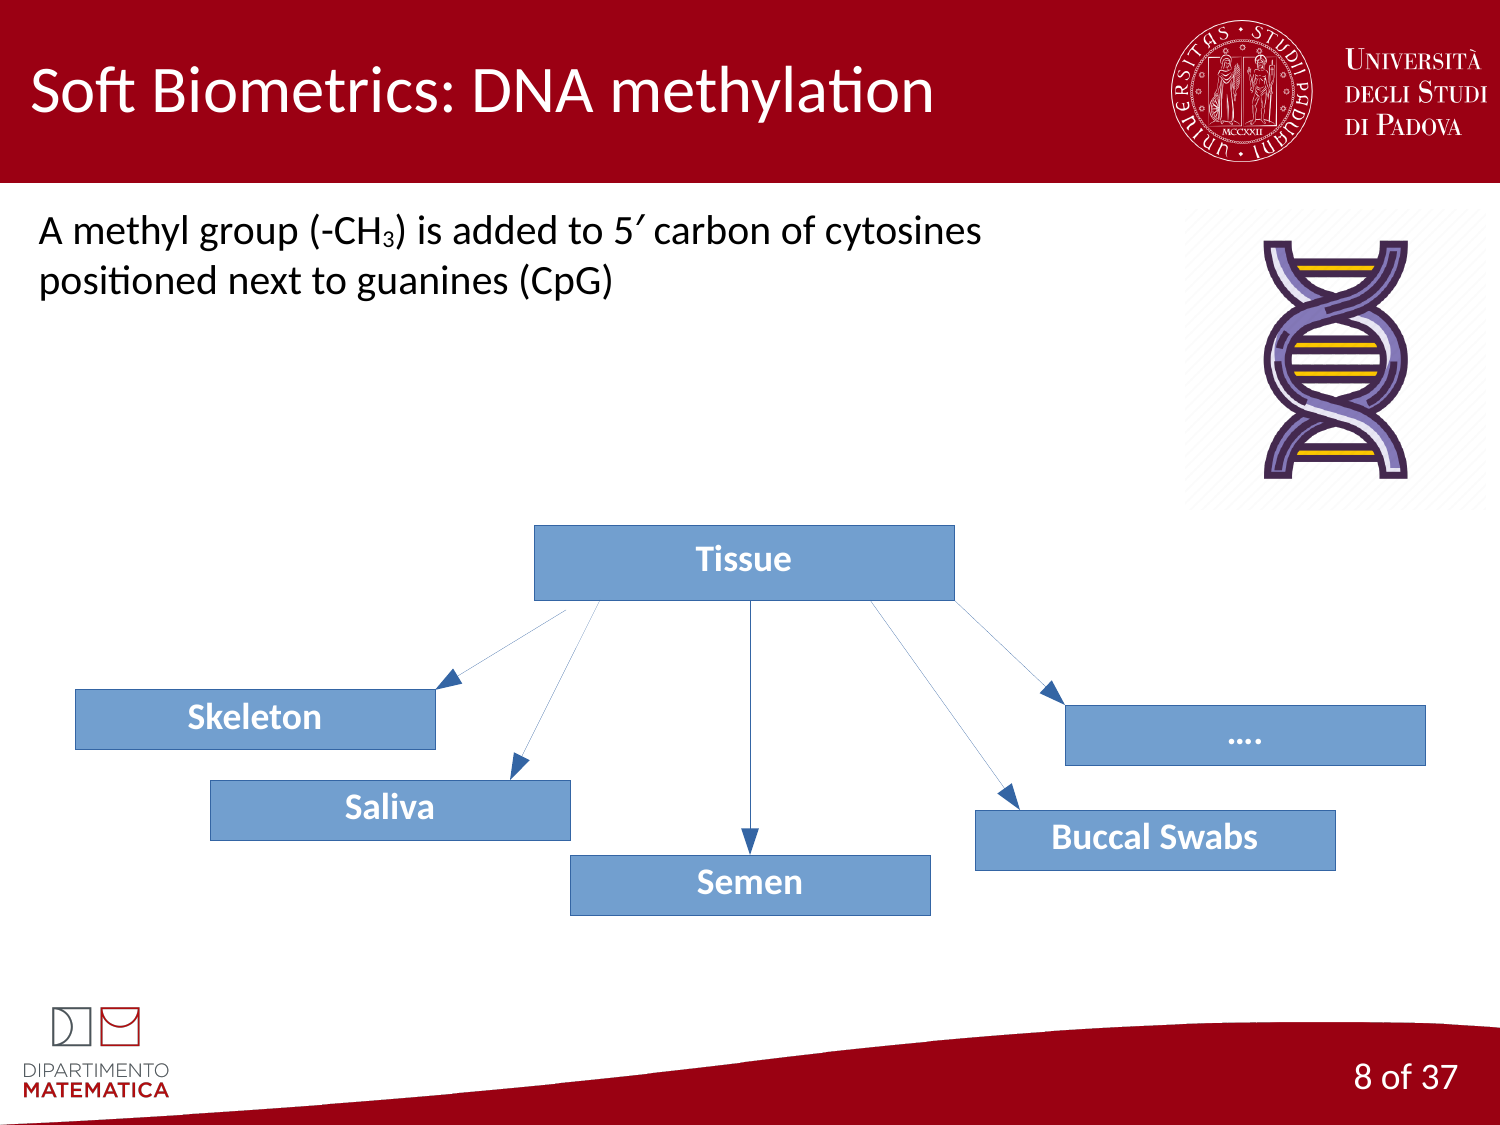

# Soft Biometrics: DNA methylation
A methyl group (-CH3) is added to 5′ carbon of cytosines
positioned next to guanines (CpG)
Tissue
Skeleton
….
Saliva
Buccal Swabs
Semen
 of 37